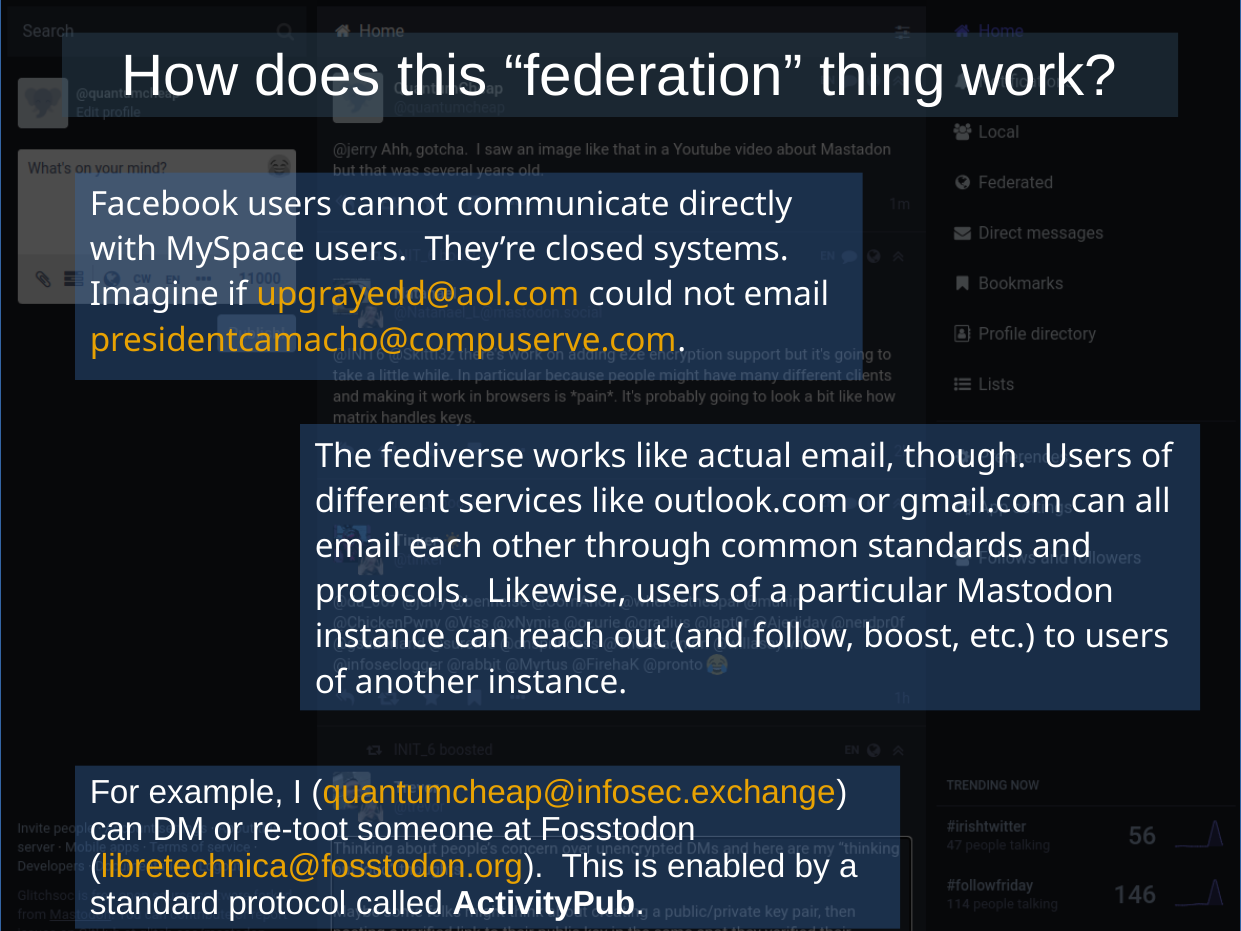

# How does this “federation” thing work?
Facebook users cannot communicate directly with MySpace users. They’re closed systems. Imagine if upgrayedd@aol.com could not email presidentcamacho@compuserve.com.
The fediverse works like actual email, though. Users of different services like outlook.com or gmail.com can all email each other through common standards and protocols. Likewise, users of a particular Mastodon instance can reach out (and follow, boost, etc.) to users of another instance.
For example, I (quantumcheap@infosec.exchange) can DM or re-toot someone at Fosstodon (libretechnica@fosstodon.org). This is enabled by a standard protocol called ActivityPub.